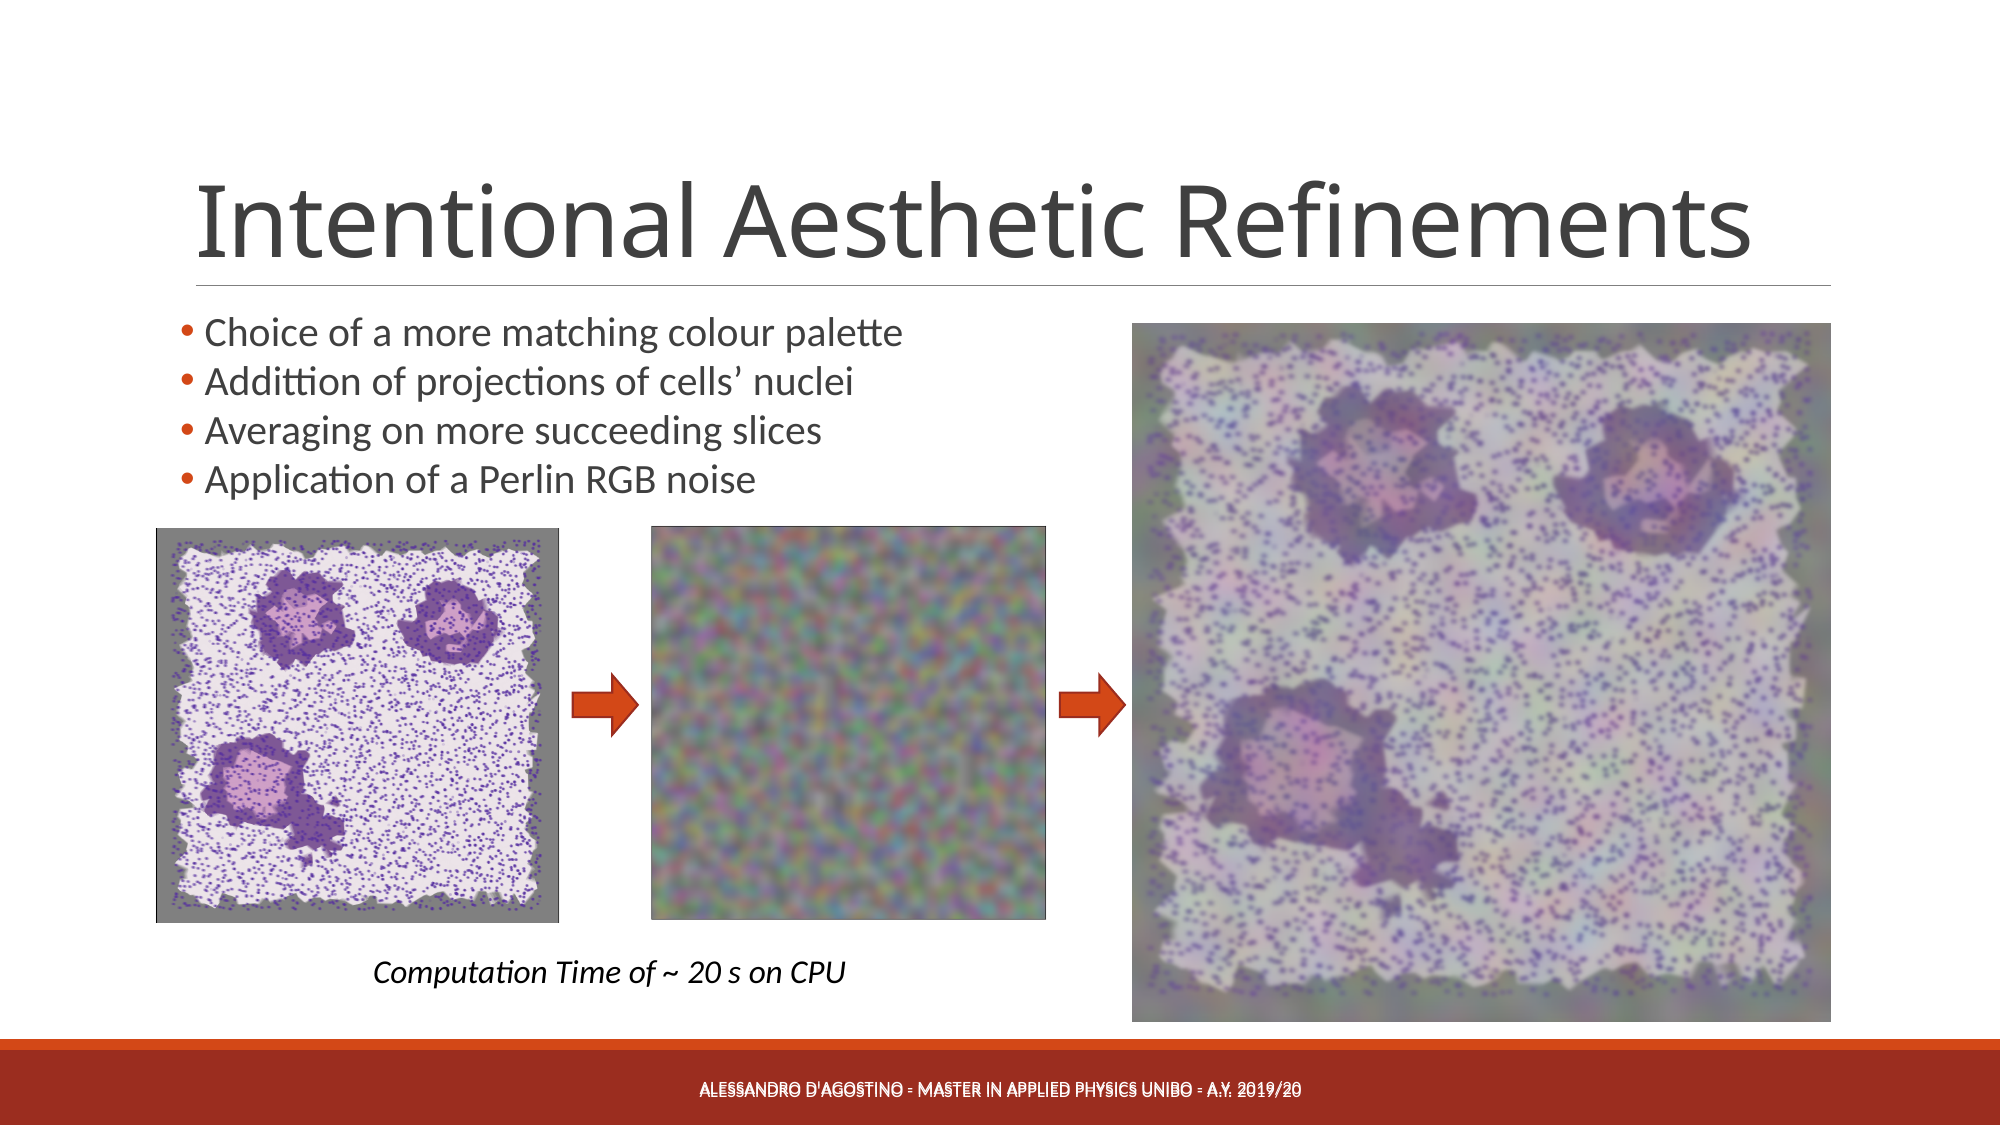

# Intentional Aesthetic Refinements
 Choice of a more matching colour palette
 Addittion of projections of cells’ nuclei
 Averaging on more succeeding slices
 Application of a Perlin RGB noise
Computation Time of ~ 20 s on CPU
Alessandro d'Agostino - Master in Applied Physics UniBo - a.y. 2019/20
Alessandro d'Agostino - Master in Applied Physics UniBo - a.y. 2019/20